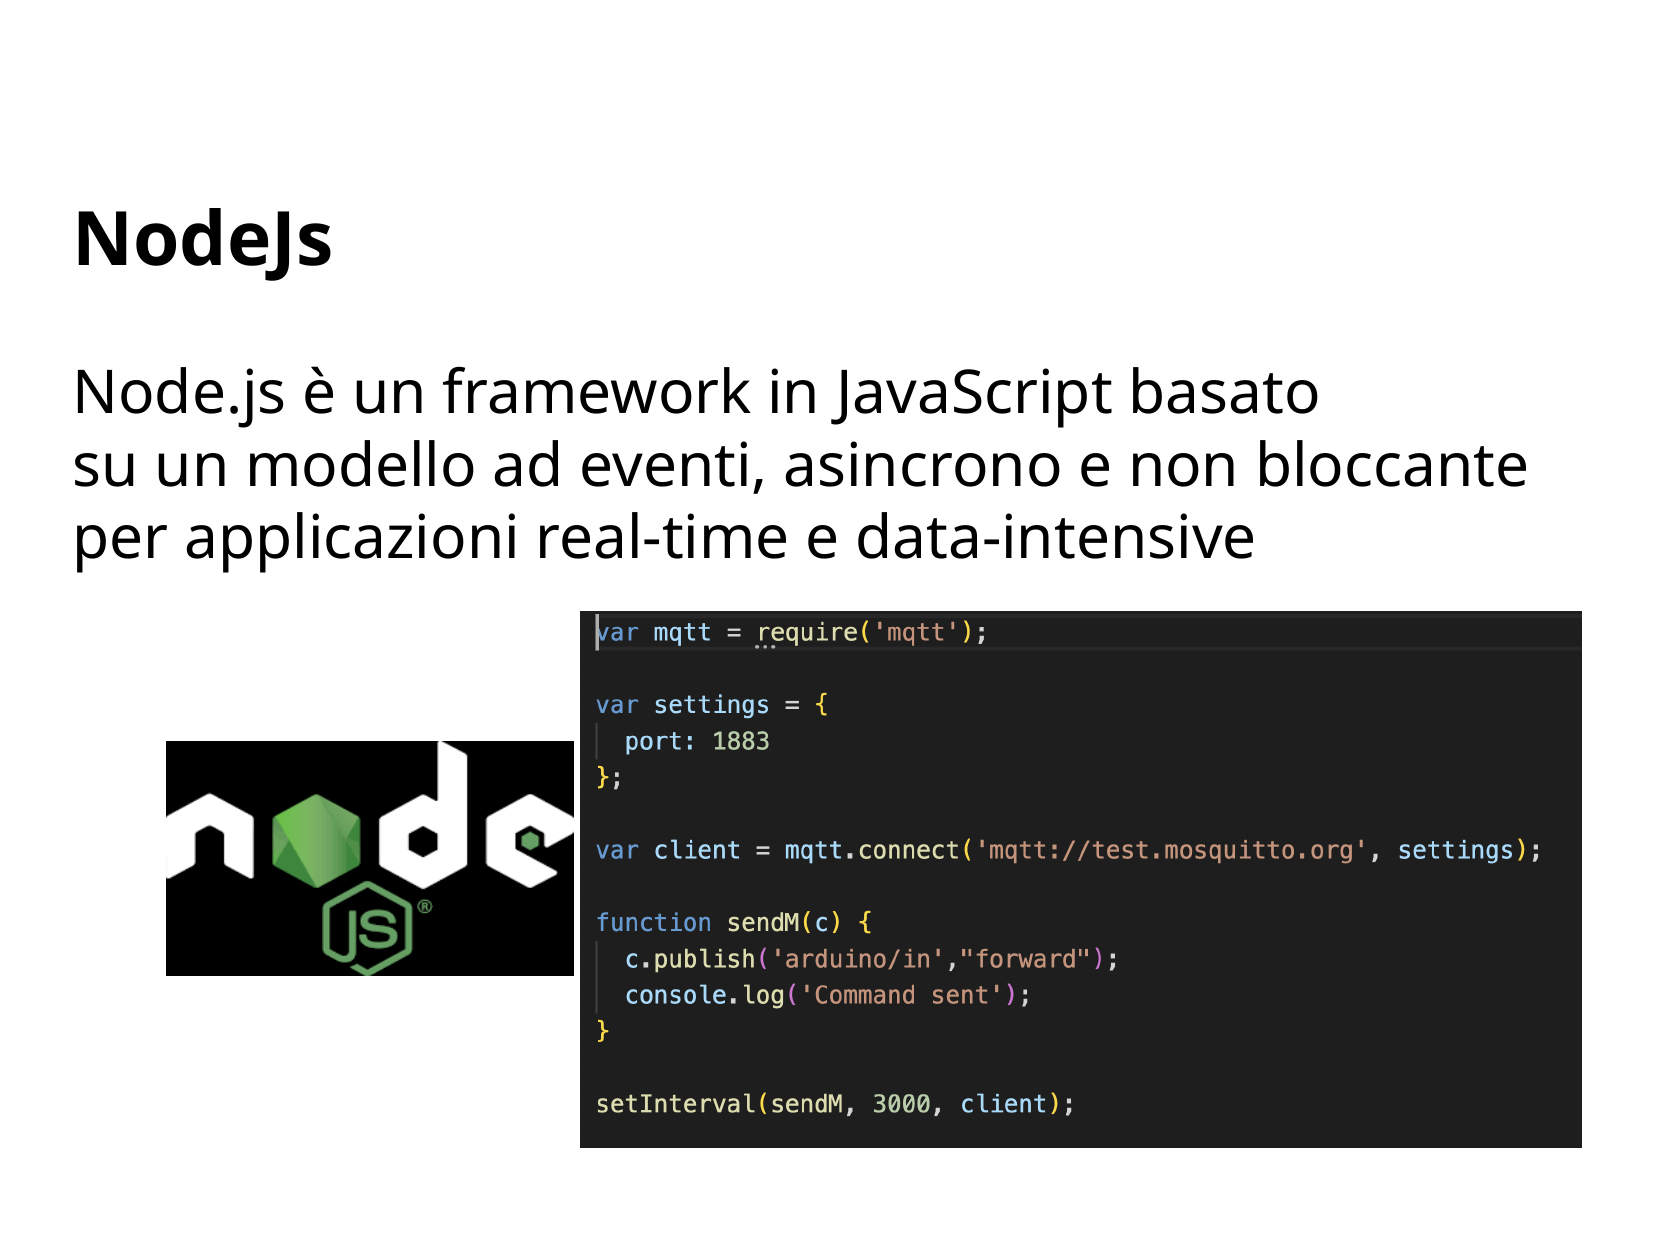

Node.js è un framework in JavaScript basato
su un modello ad eventi, asincrono e non bloccante
per applicazioni real-time e data-intensive
NodeJs